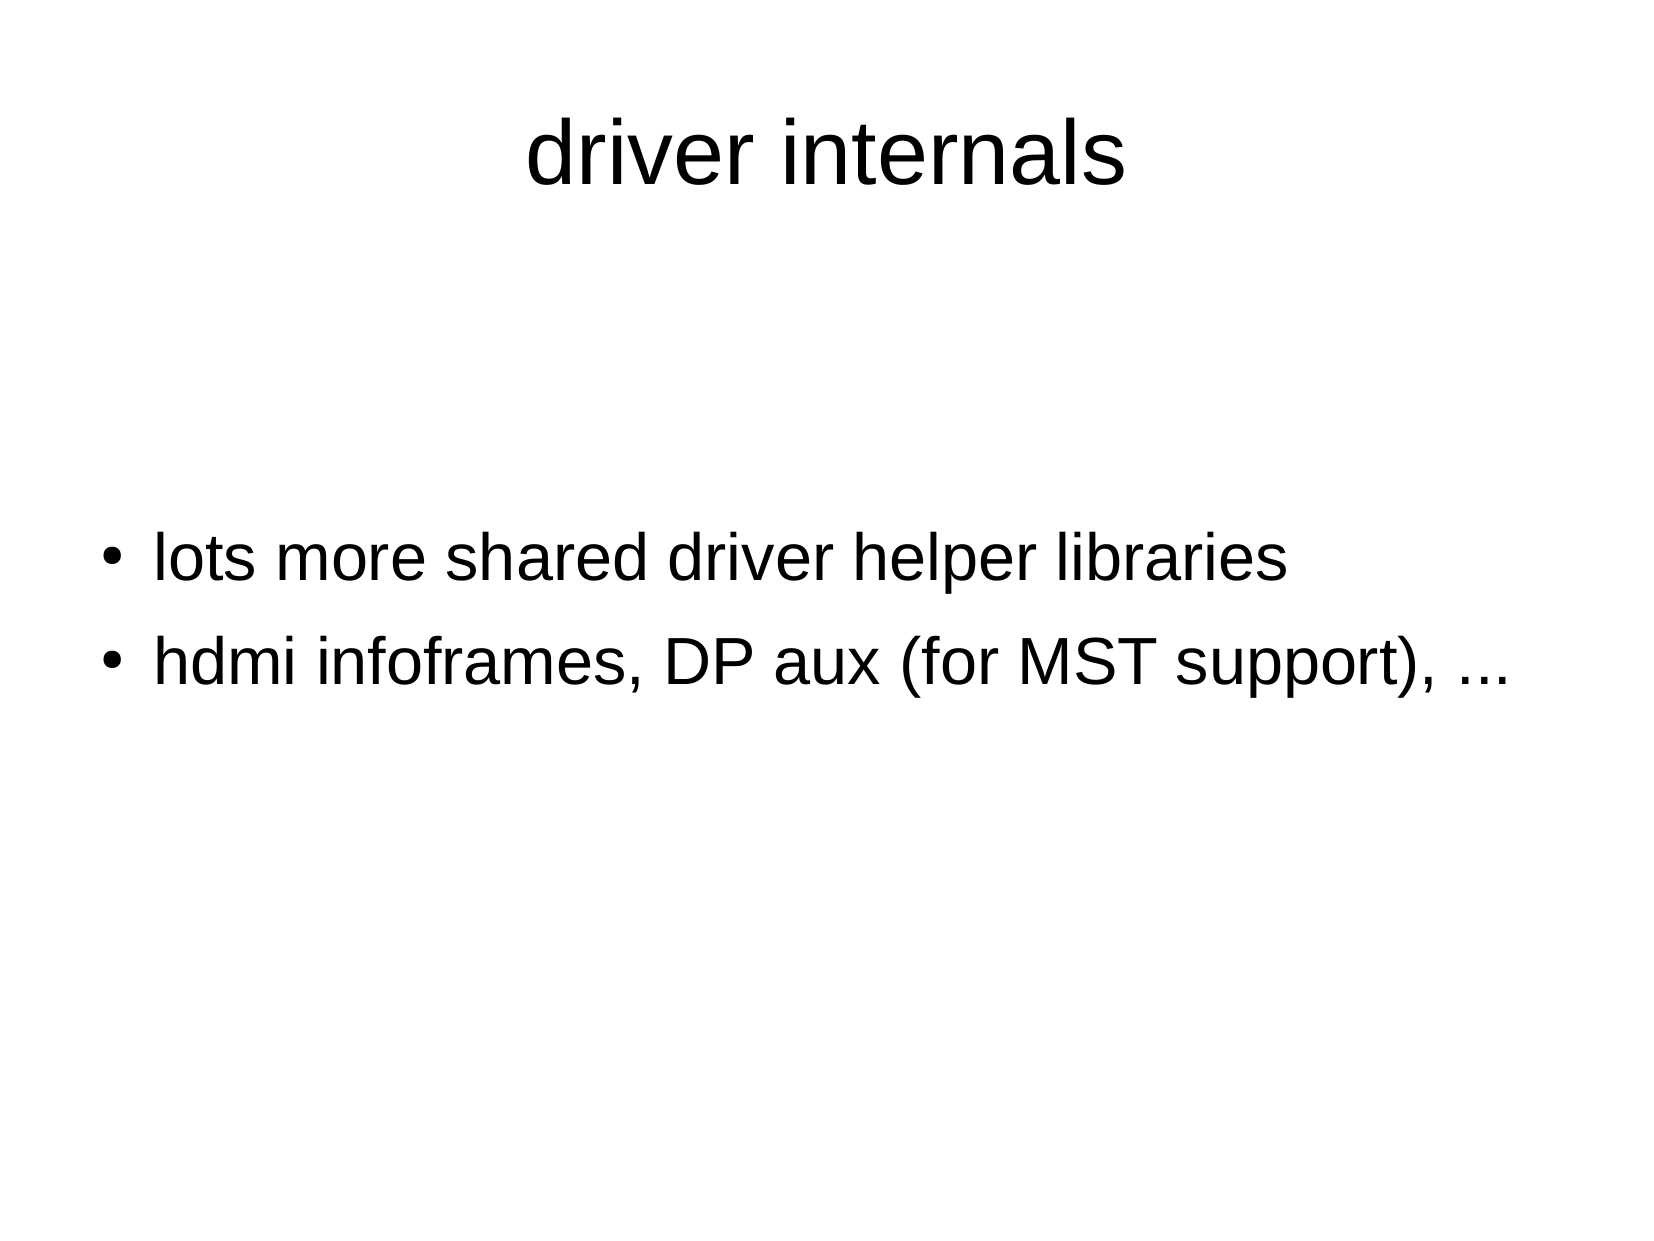

# driver internals
lots more shared driver helper libraries
hdmi infoframes, DP aux (for MST support), ...